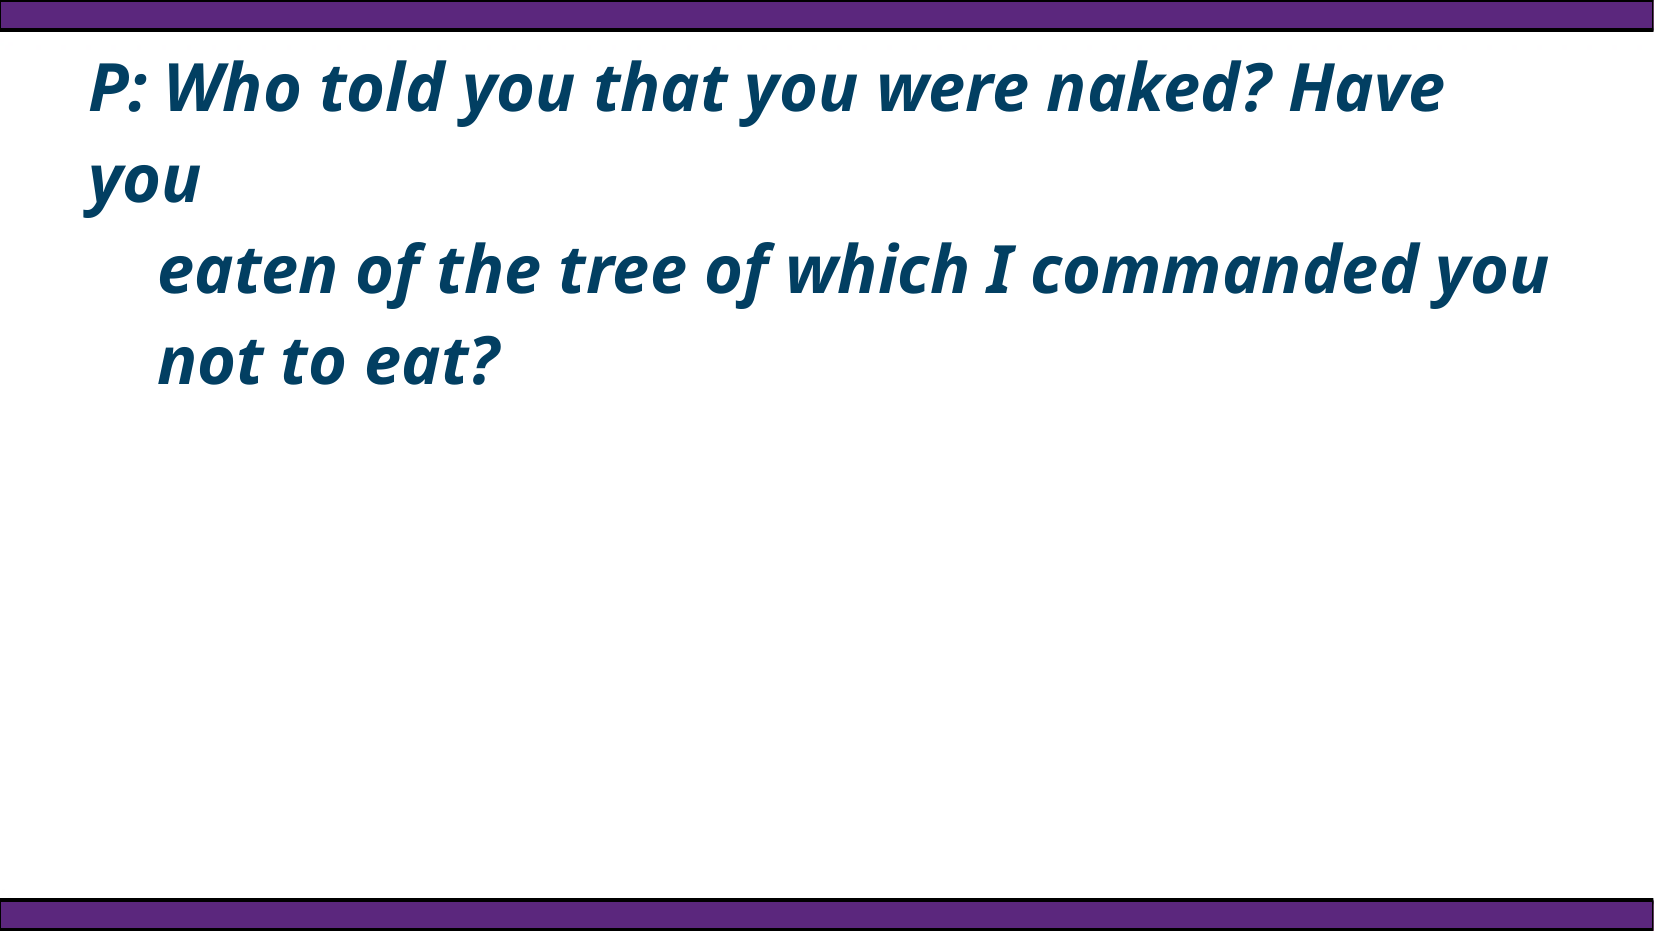

P:	Who told you that you were naked? Have you
 eaten of the tree of which I commanded you
 not to eat?